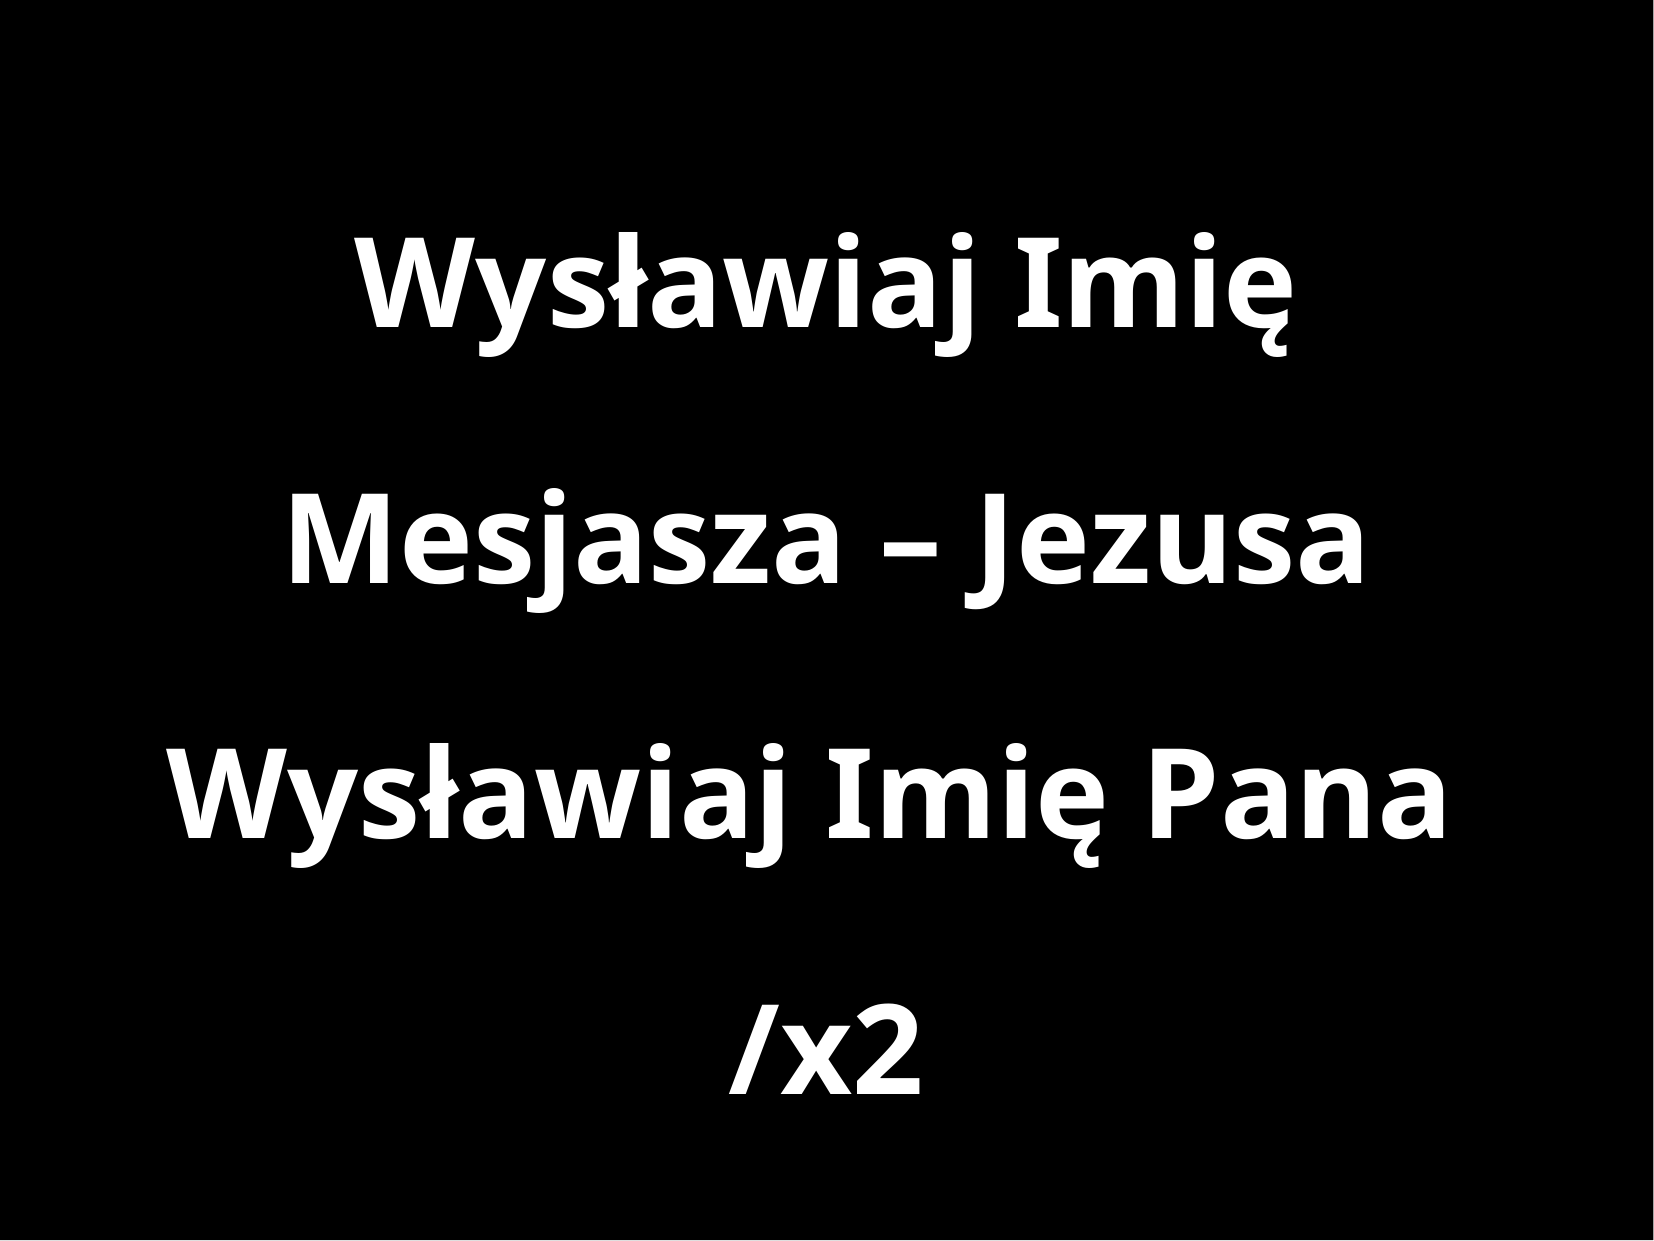

# Wysławiaj Imię Mesjasza – Jezusa Wysławiaj Imię Pana /x2